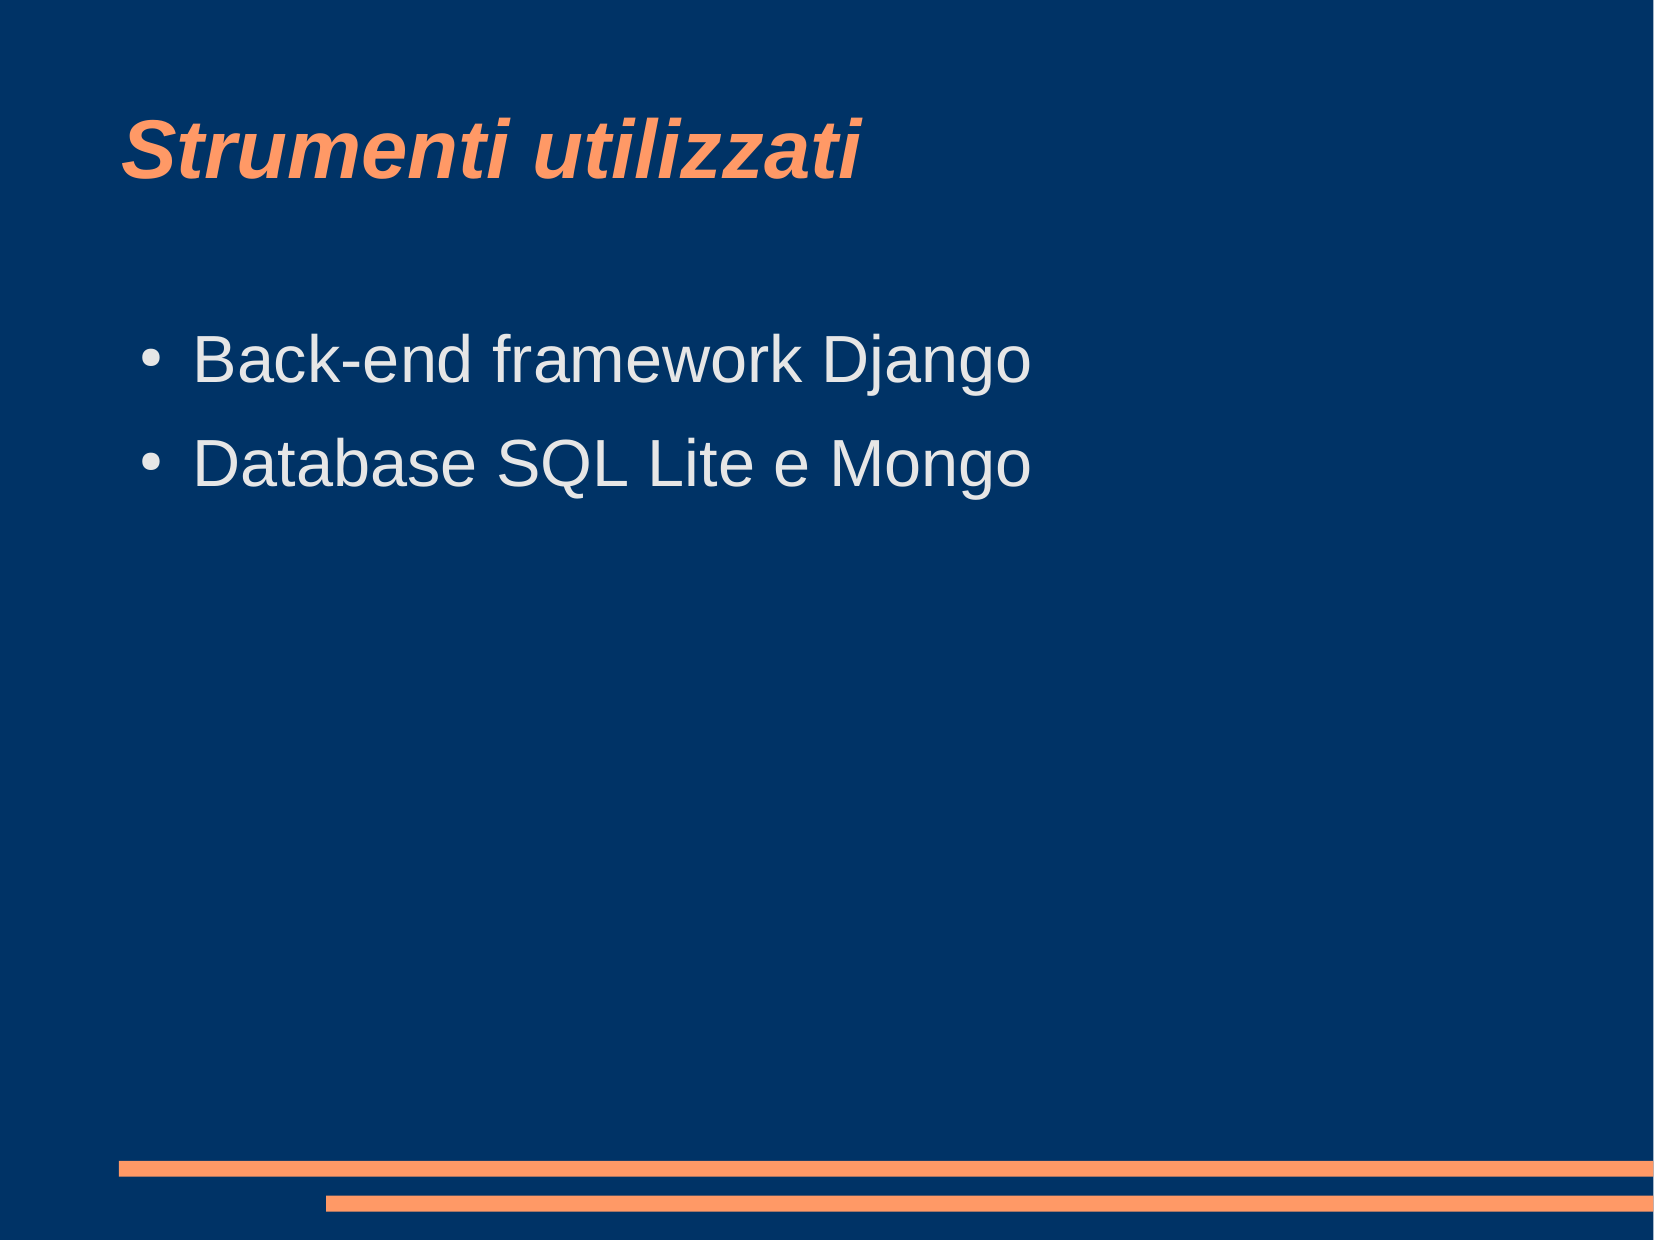

# Strumenti utilizzati
Back-end framework Django
Database SQL Lite e Mongo